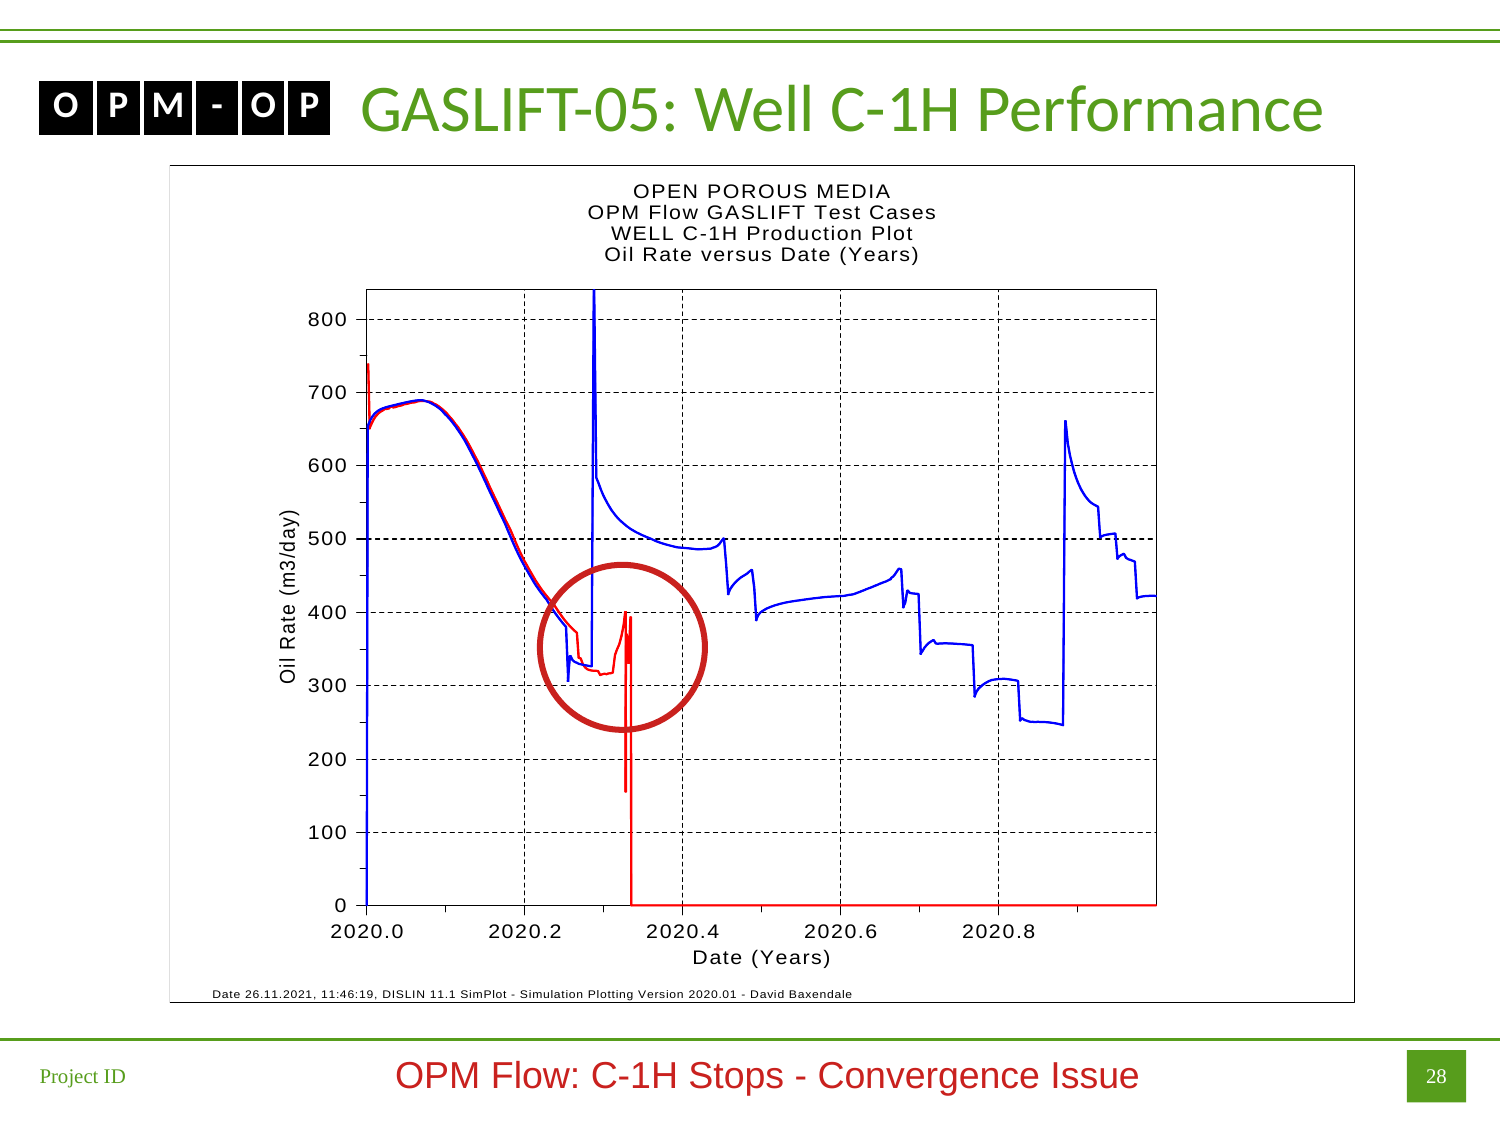

# GASLIFT-05: Well C-1H Performance
OPM Flow: C-1H Stops - Convergence Issue
Project ID
28